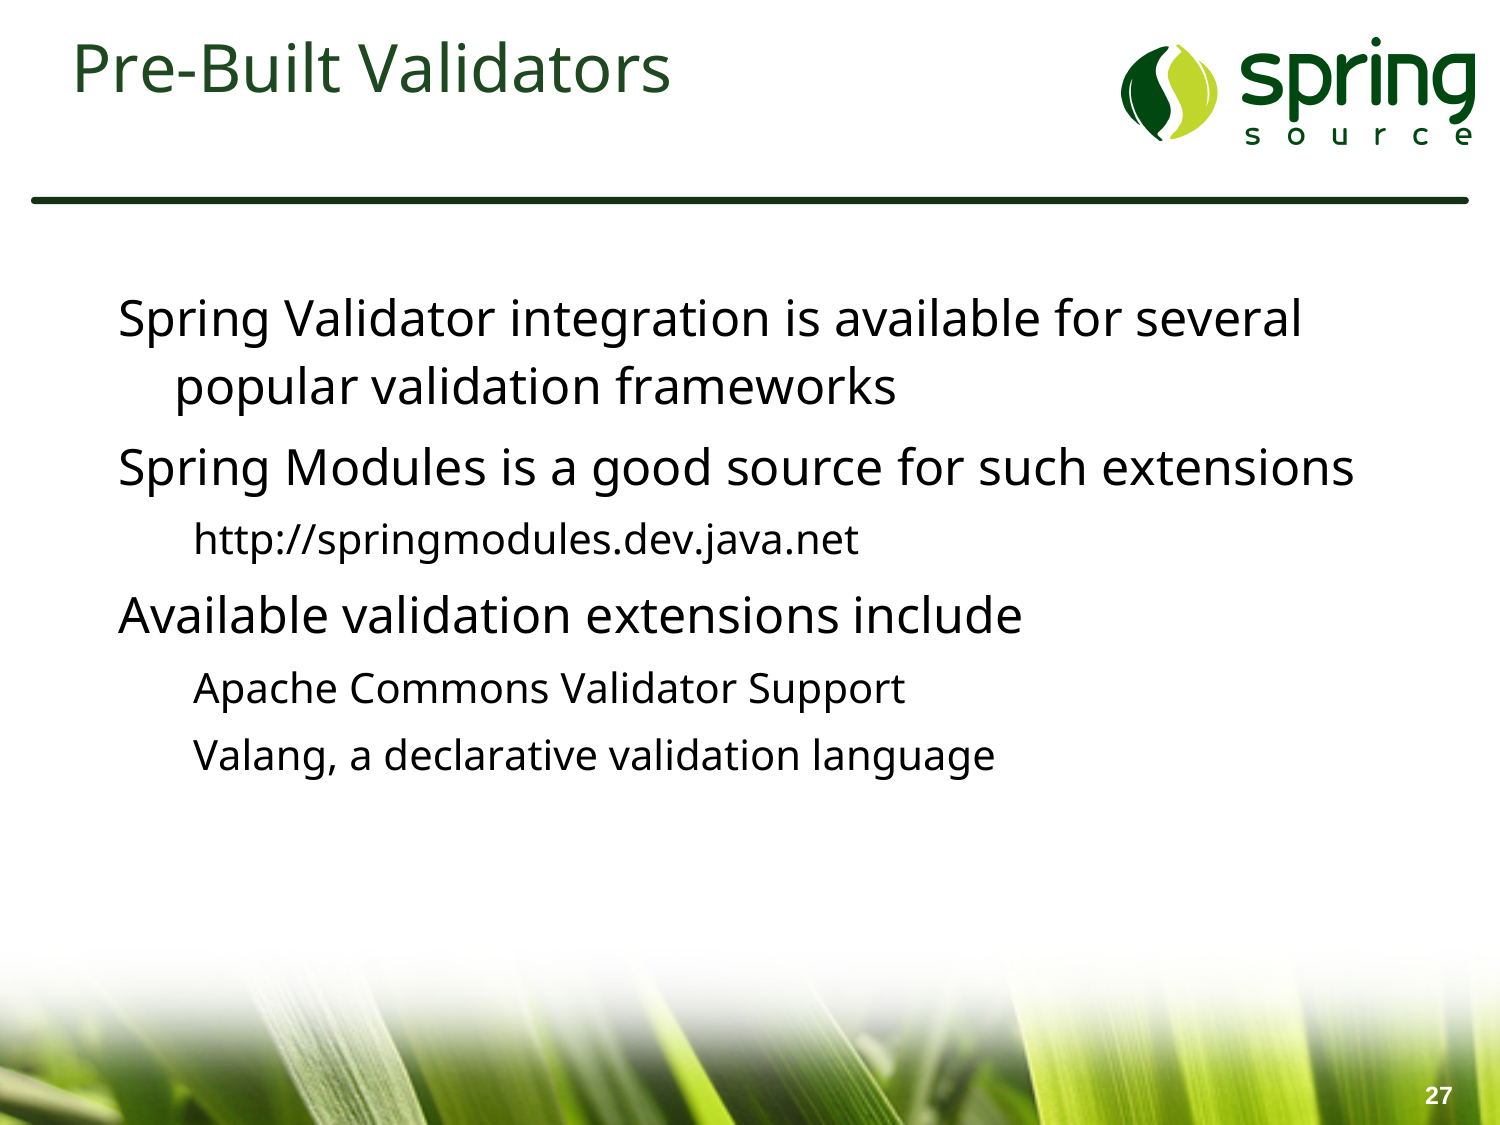

# Pre-Built Validators
Spring Validator integration is available for several popular validation frameworks
Spring Modules is a good source for such extensions
http://springmodules.dev.java.net
Available validation extensions include
Apache Commons Validator Support
Valang, a declarative validation language